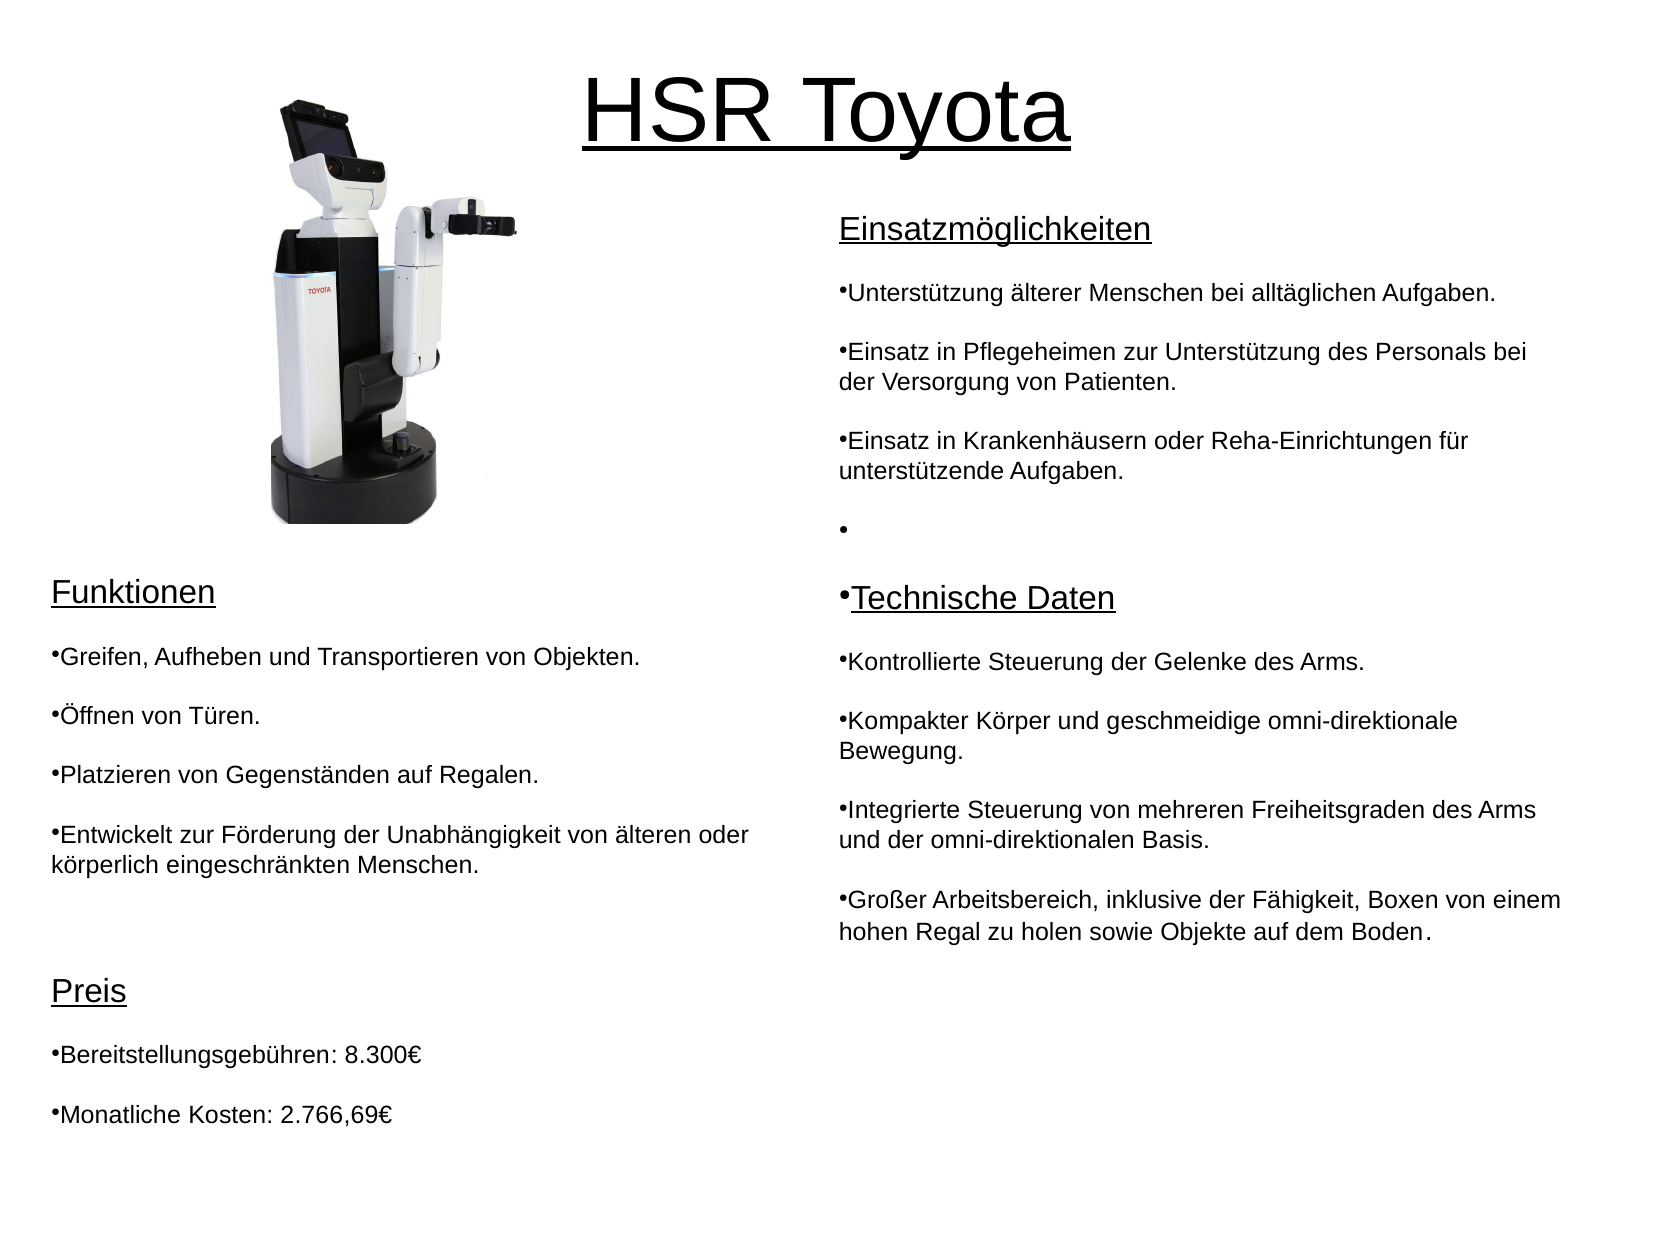

# HSR Toyota
Einsatzmöglichkeiten
Unterstützung älterer Menschen bei alltäglichen Aufgaben.
Einsatz in Pflegeheimen zur Unterstützung des Personals bei der Versorgung von Patienten.
Einsatz in Krankenhäusern oder Reha-Einrichtungen für unterstützende Aufgaben.
Technische Daten
Kontrollierte Steuerung der Gelenke des Arms.
Kompakter Körper und geschmeidige omni-direktionale Bewegung.
Integrierte Steuerung von mehreren Freiheitsgraden des Arms und der omni-direktionalen Basis.
Großer Arbeitsbereich, inklusive der Fähigkeit, Boxen von einem hohen Regal zu holen sowie Objekte auf dem Boden.
Funktionen
Greifen, Aufheben und Transportieren von Objekten.
Öffnen von Türen.
Platzieren von Gegenständen auf Regalen.
Entwickelt zur Förderung der Unabhängigkeit von älteren oder körperlich eingeschränkten Menschen.
Preis
Bereitstellungsgebühren: 8.300€
Monatliche Kosten: 2.766,69€